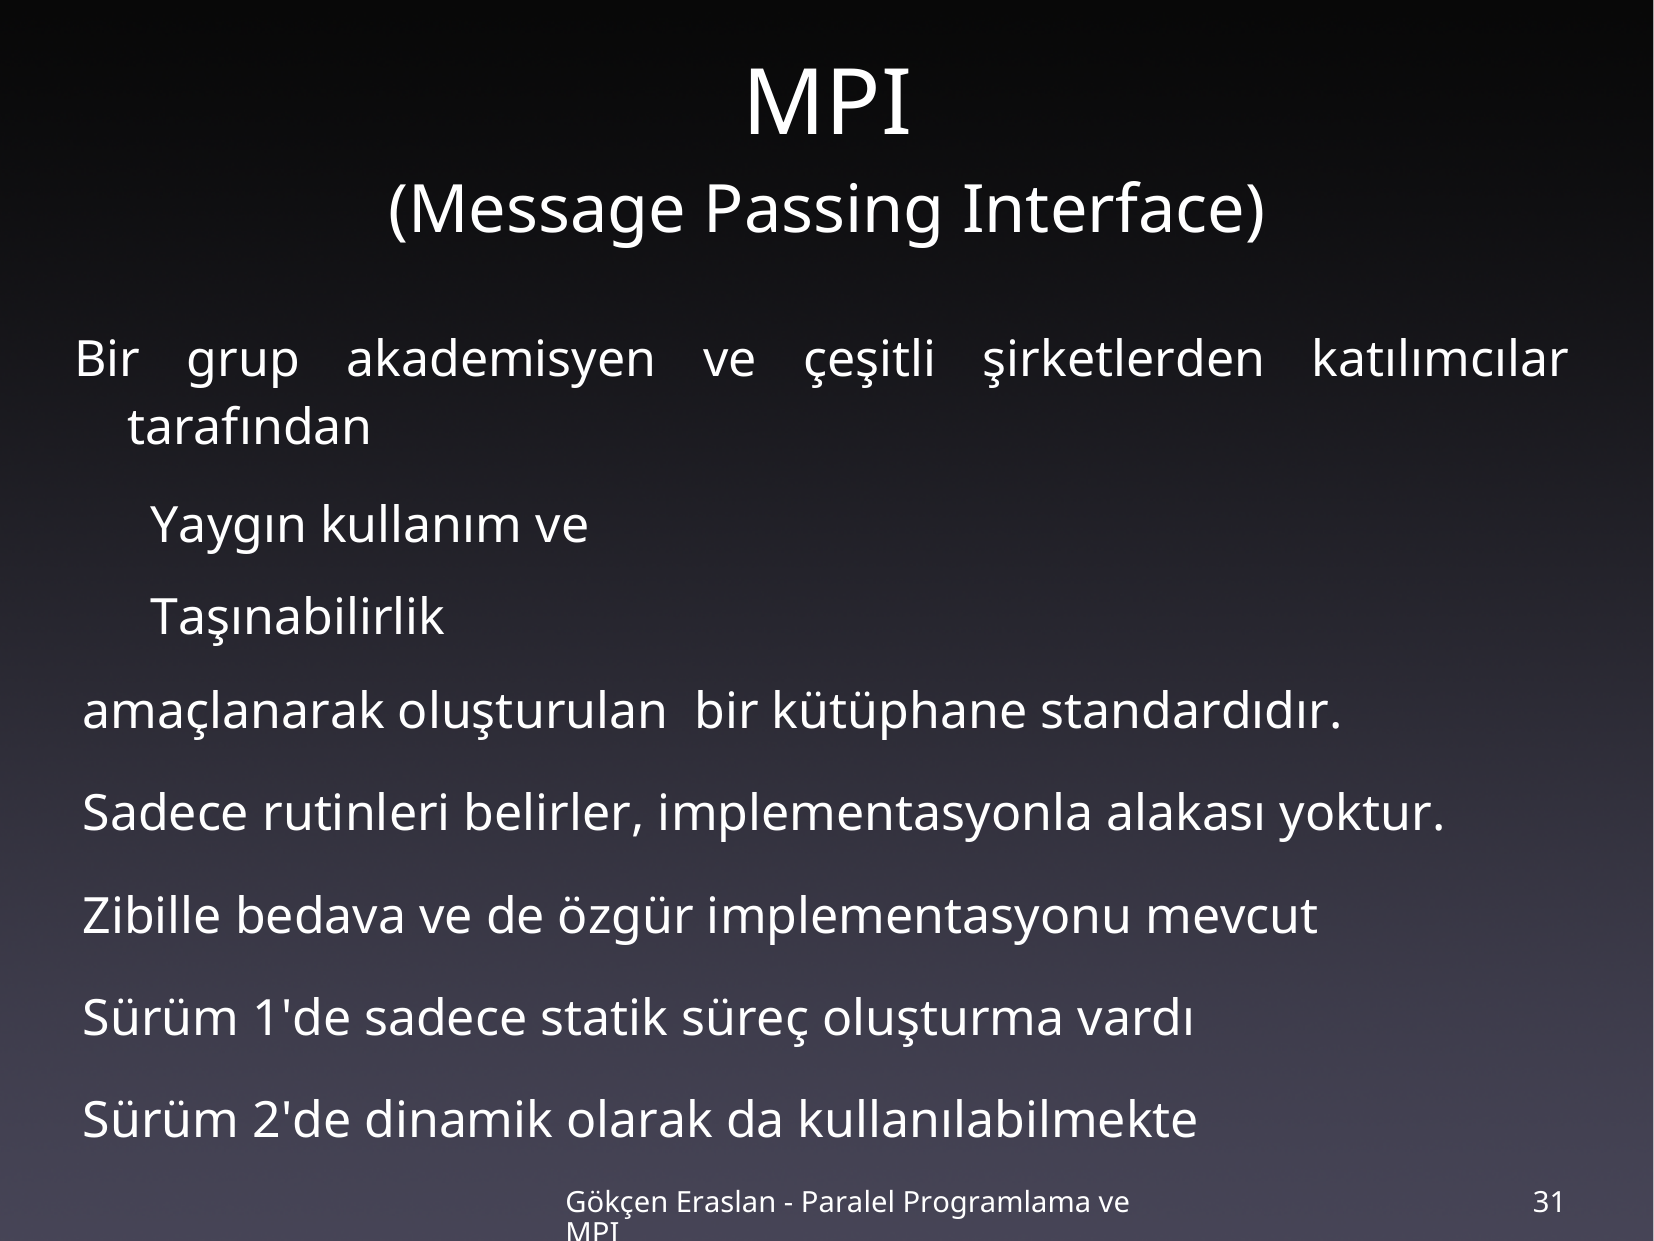

# MPI (Message Passing Interface)
Bir grup akademisyen ve çeşitli şirketlerden katılımcılar tarafından
Yaygın kullanım ve
Taşınabilirlik
amaçlanarak oluşturulan bir kütüphane standardıdır.
Sadece rutinleri belirler, implementasyonla alakası yoktur.
Zibille bedava ve de özgür implementasyonu mevcut
Sürüm 1'de sadece statik süreç oluşturma vardı
Sürüm 2'de dinamik olarak da kullanılabilmekte
Gökçen Eraslan - Paralel Programlama ve MPI
31